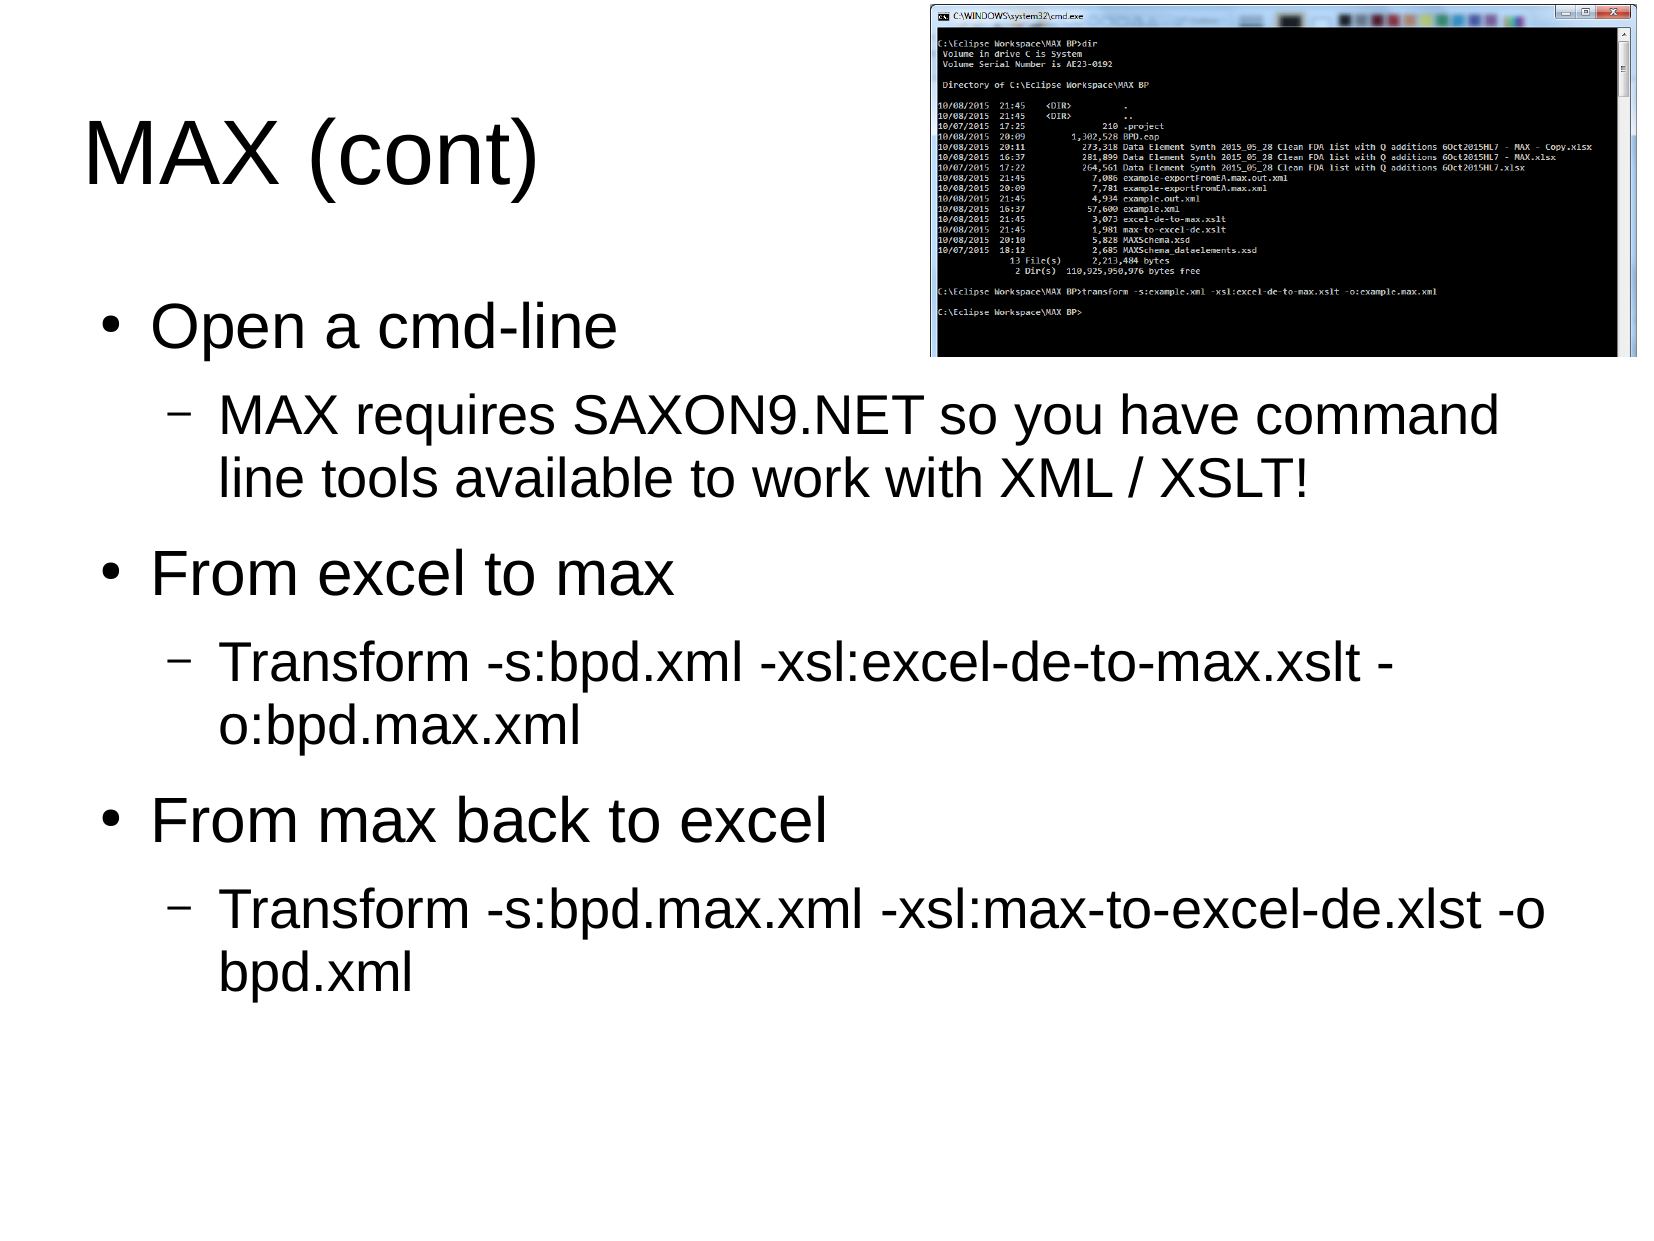

# MAX (cont)
Open a cmd-line
MAX requires SAXON9.NET so you have command line tools available to work with XML / XSLT!
From excel to max
Transform -s:bpd.xml -xsl:excel-de-to-max.xslt -o:bpd.max.xml
From max back to excel
Transform -s:bpd.max.xml -xsl:max-to-excel-de.xlst -o bpd.xml